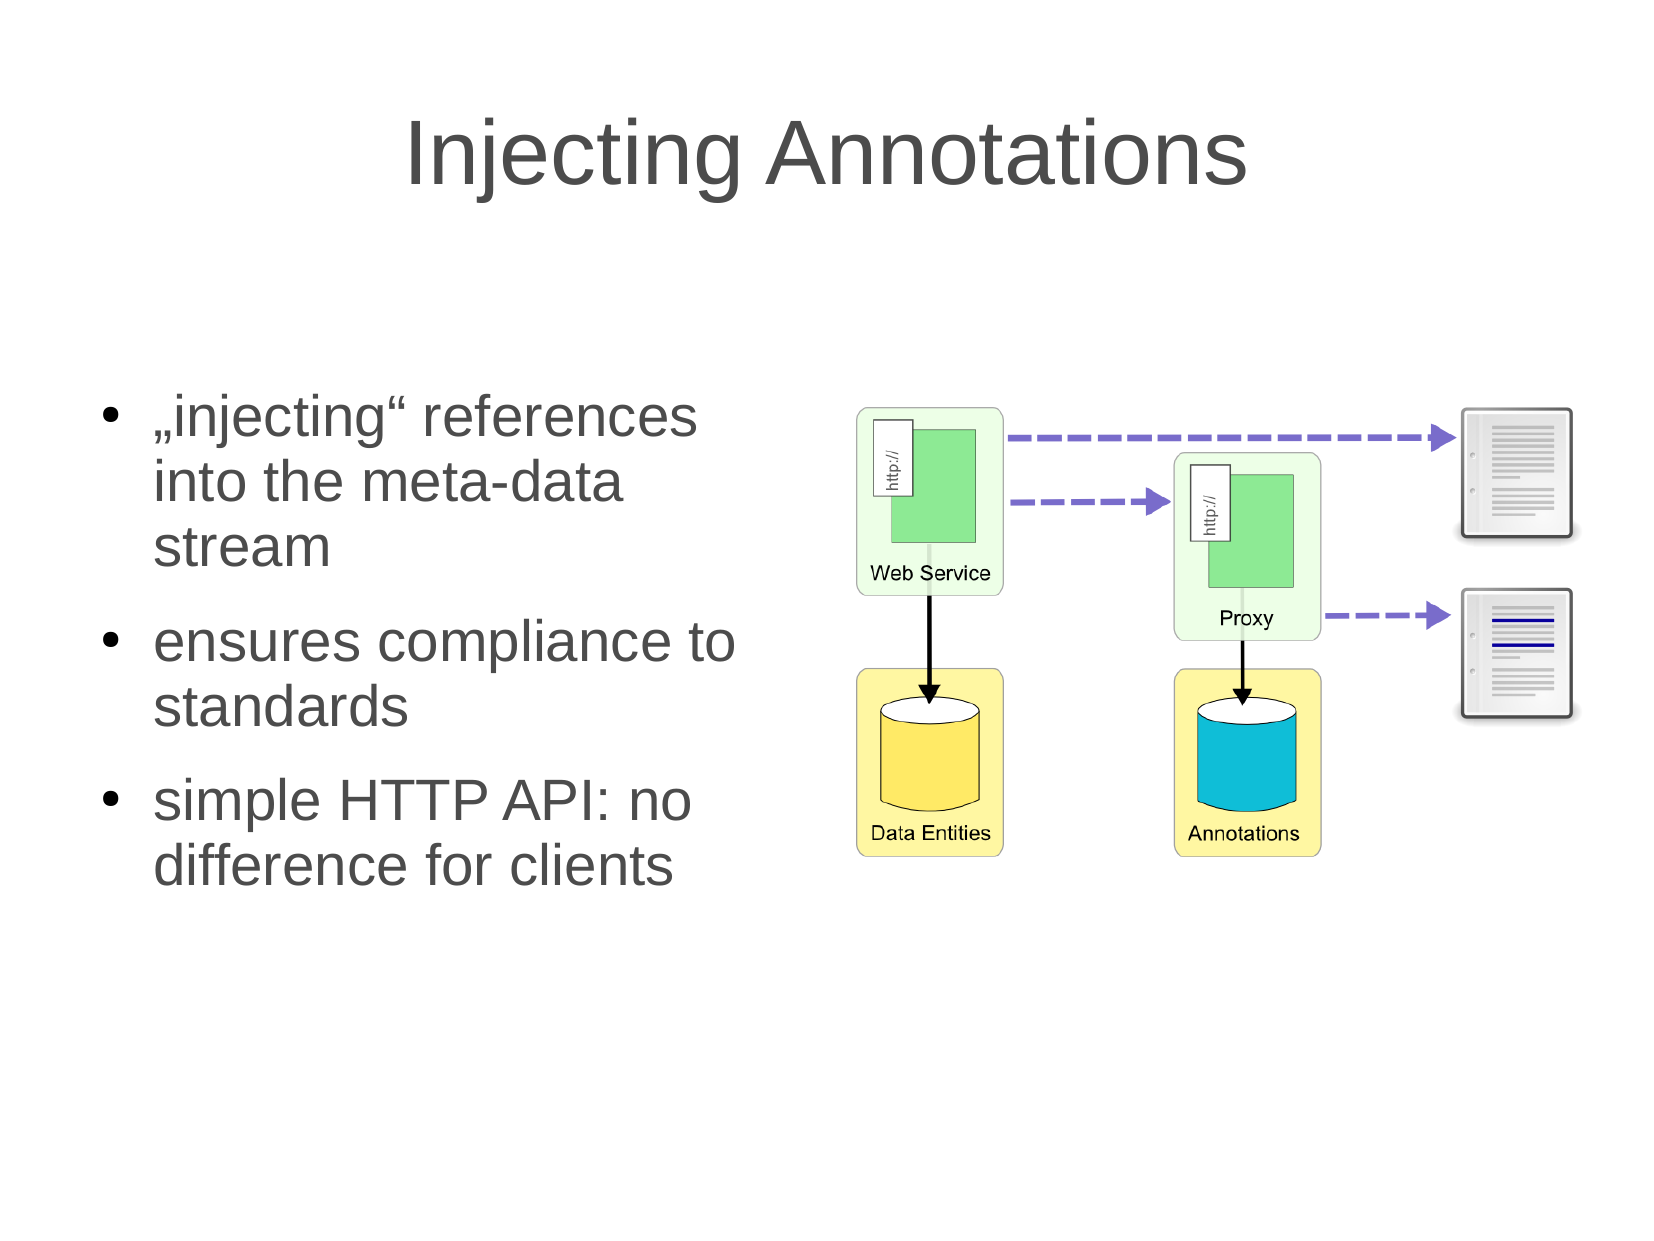

# Injecting Annotations
„injecting“ references into the meta-data stream
ensures compliance to standards
simple HTTP API: no difference for clients